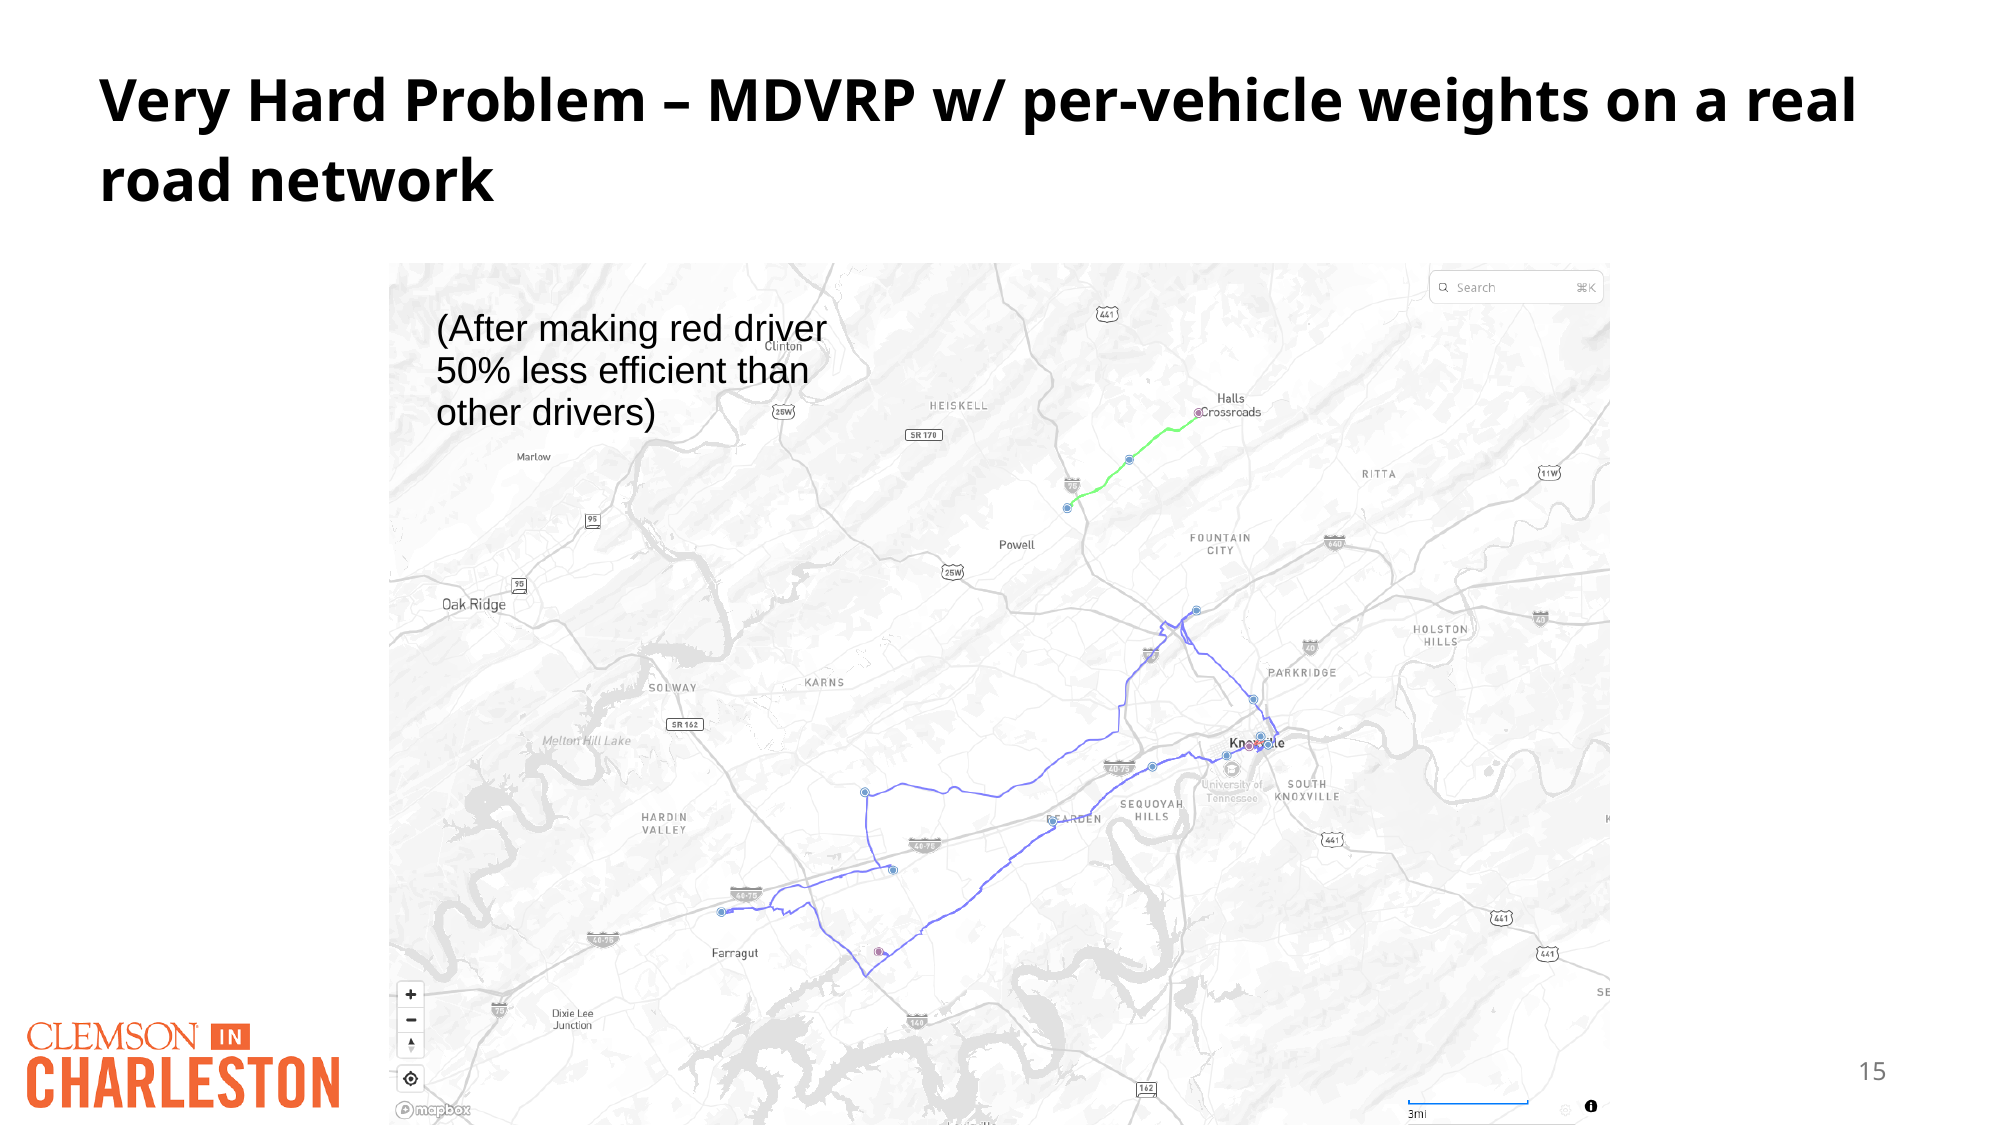

# Very Hard Problem – MDVRP w/ per-vehicle weights on a real road network
(After making red driver
50% less efficient than
other drivers)
15